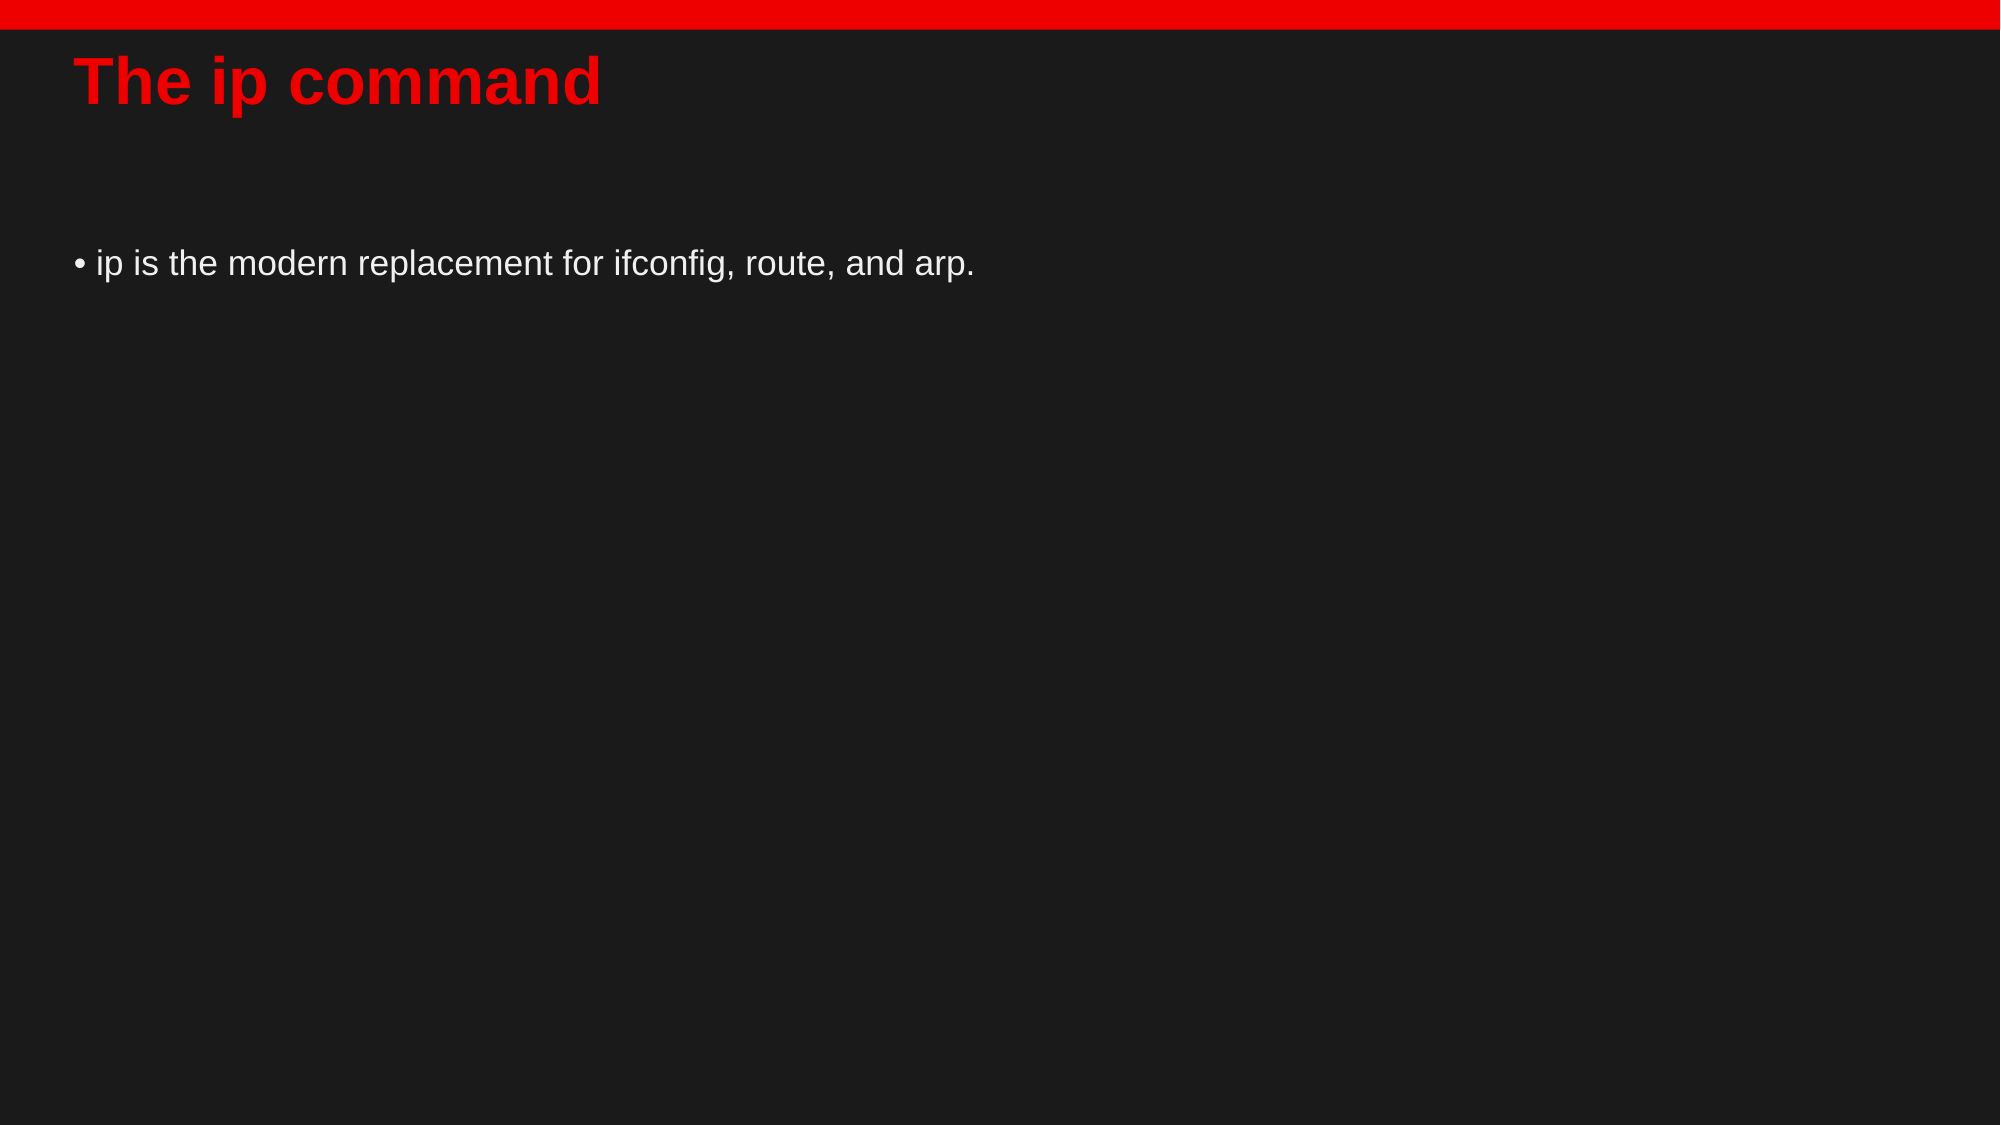

The ip command
• ip is the modern replacement for ifconfig, route, and arp.